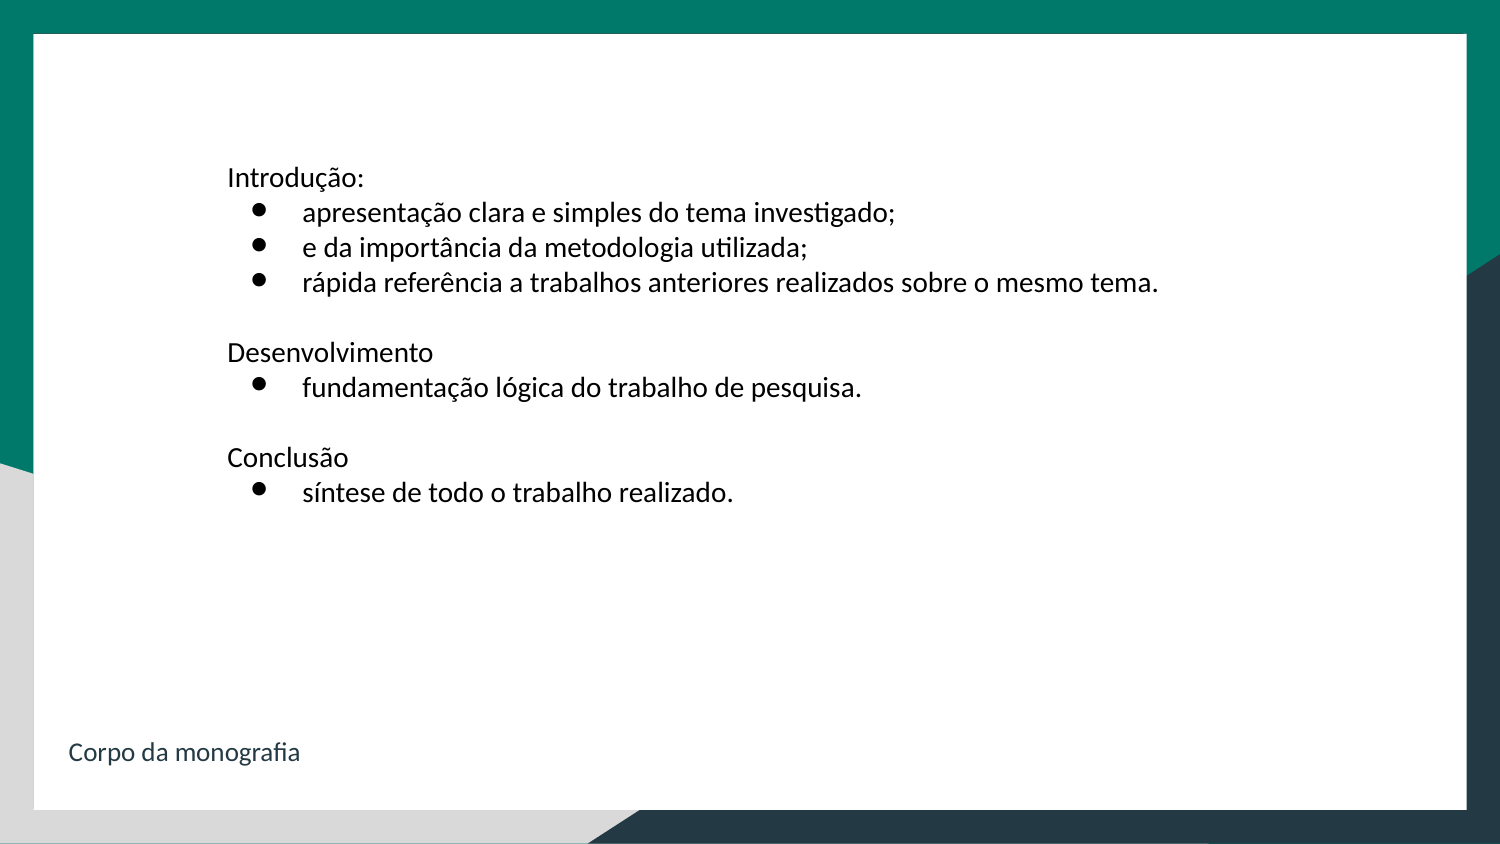

Introdução:
apresentação clara e simples do tema investigado;
e da importância da metodologia utilizada;
rápida referência a trabalhos anteriores realizados sobre o mesmo tema.
Desenvolvimento
fundamentação lógica do trabalho de pesquisa.
Conclusão
síntese de todo o trabalho realizado.
# Corpo da monografia